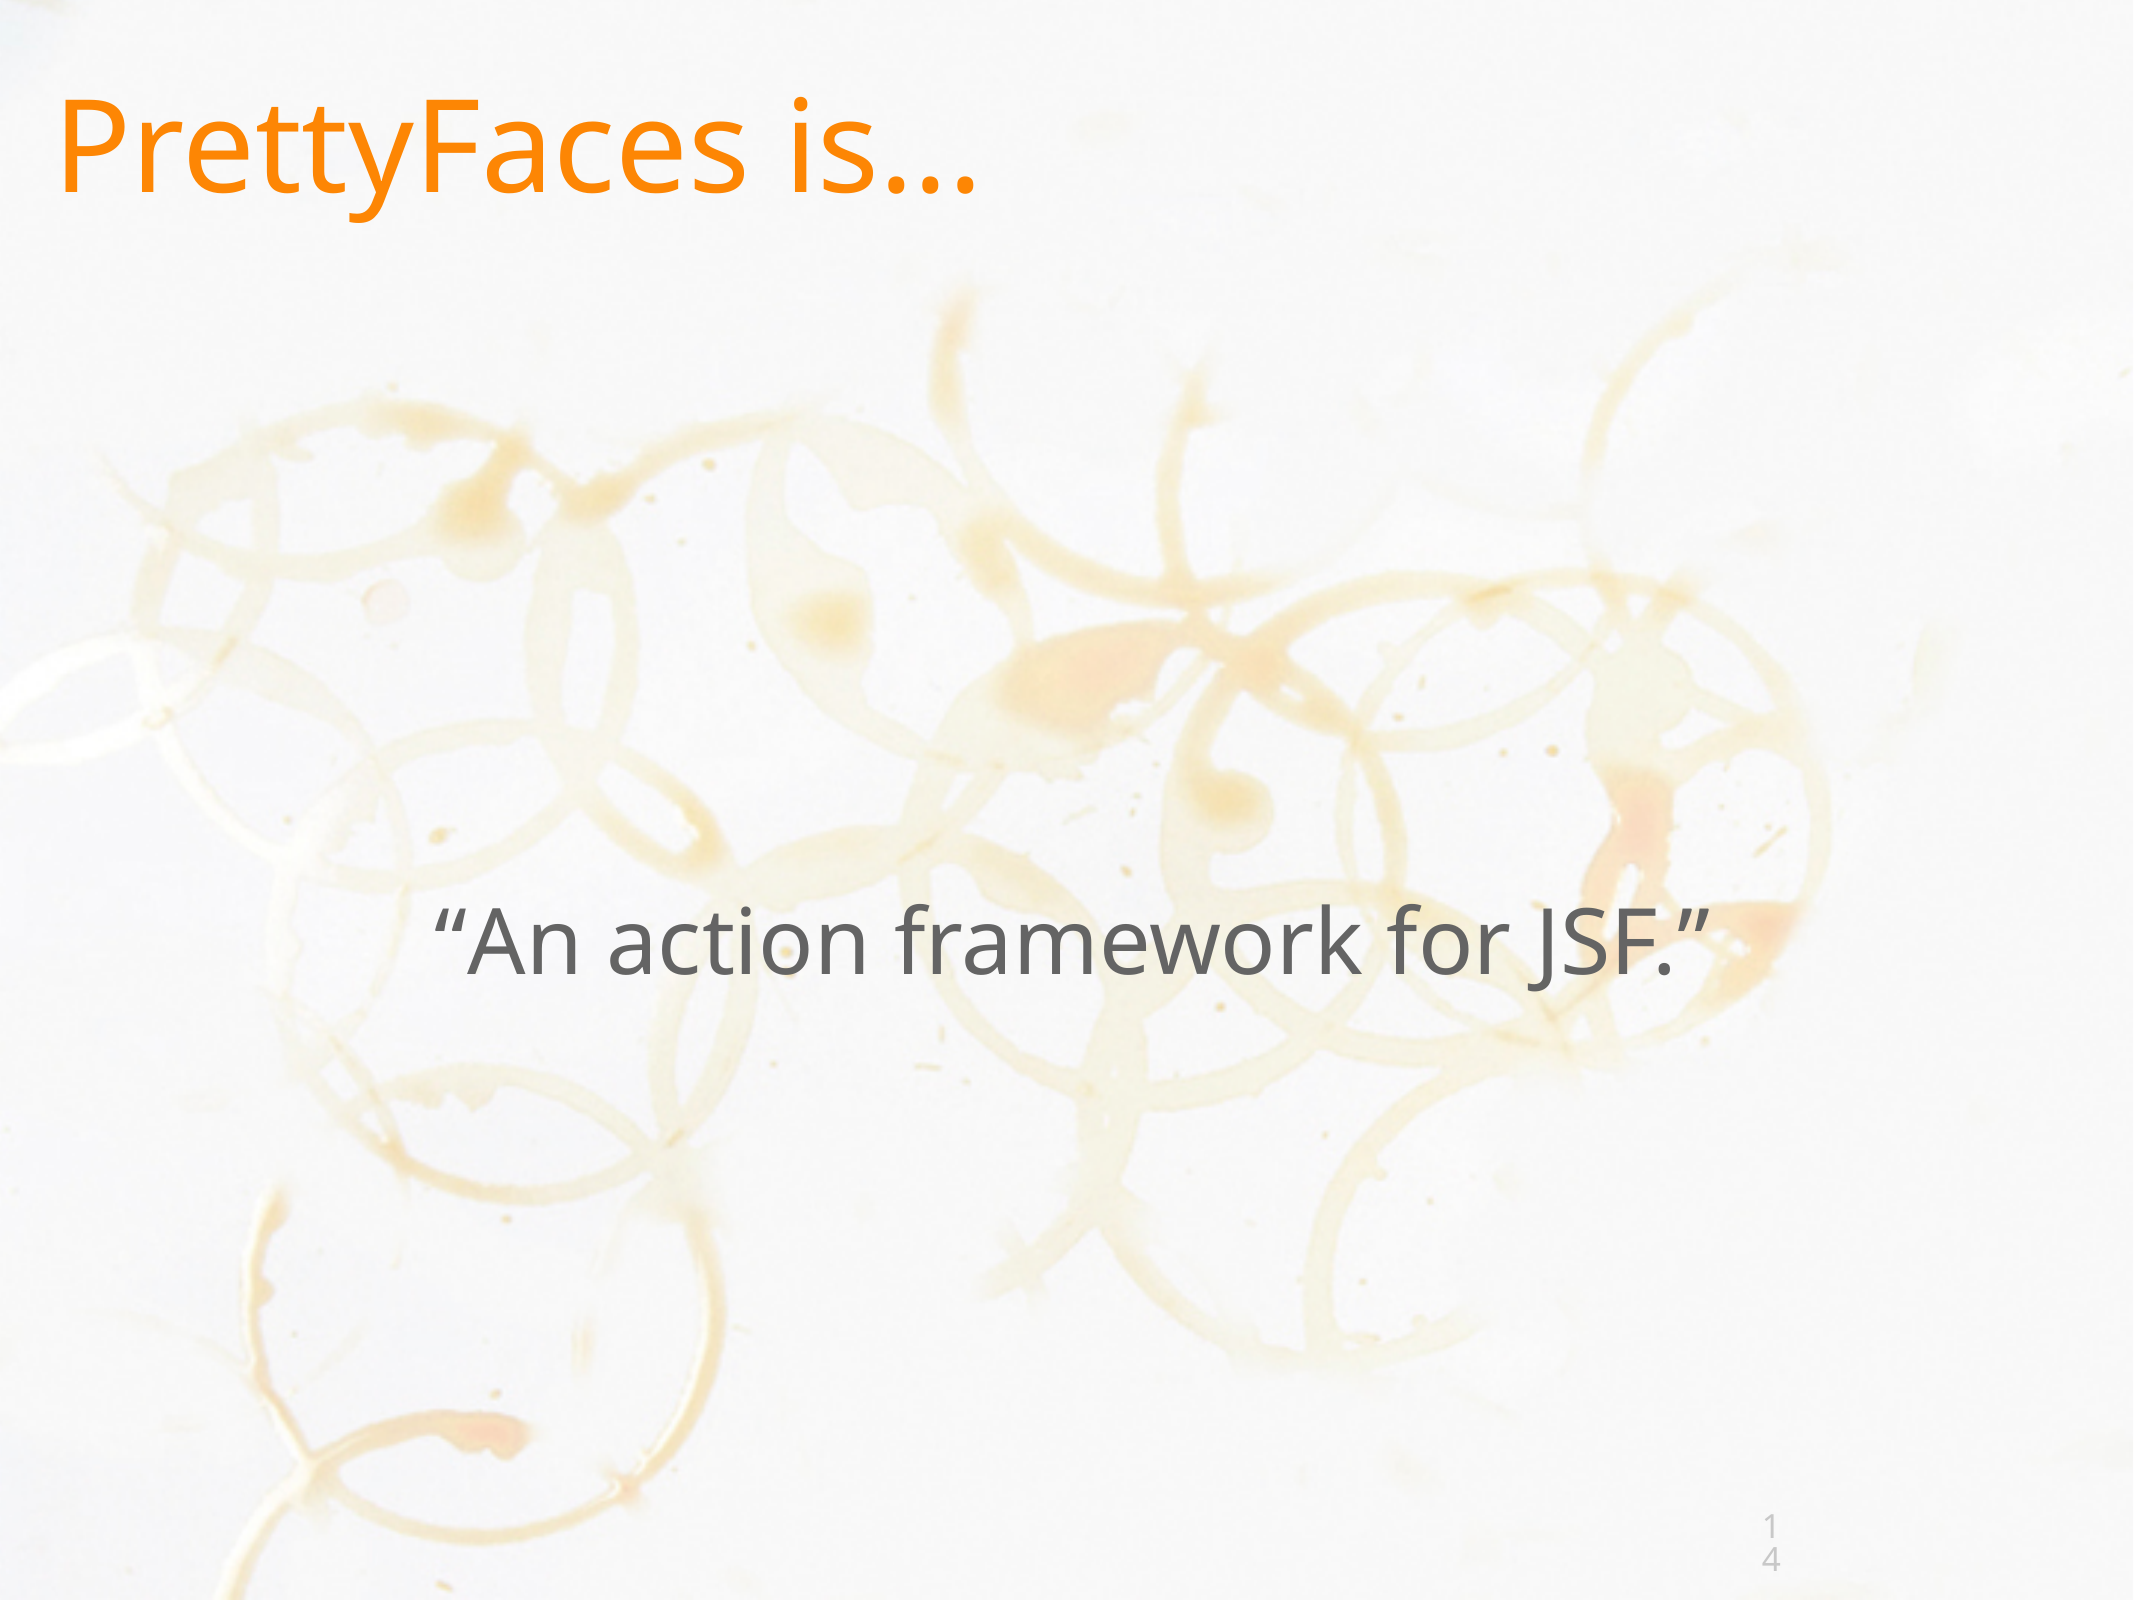

# PrettyFaces is...
“An action framework for JSF.”
14